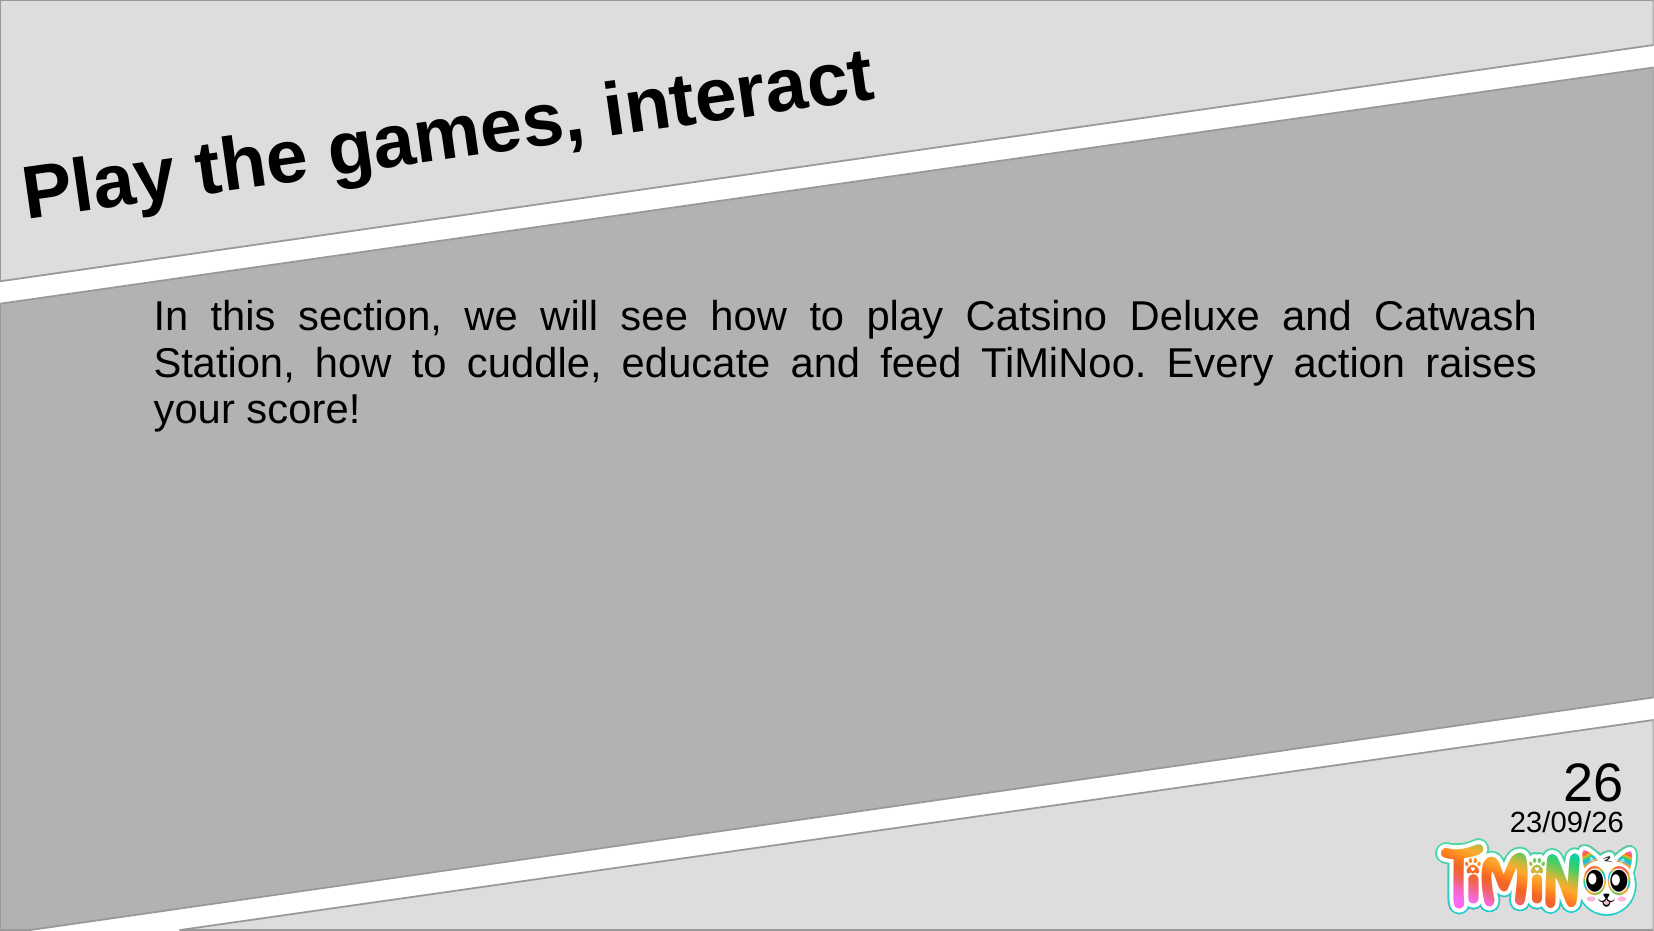

# Play the games, interact
In this section, we will see how to play Catsino Deluxe and Catwash Station, how to cuddle, educate and feed TiMiNoo. Every action raises your score!
26